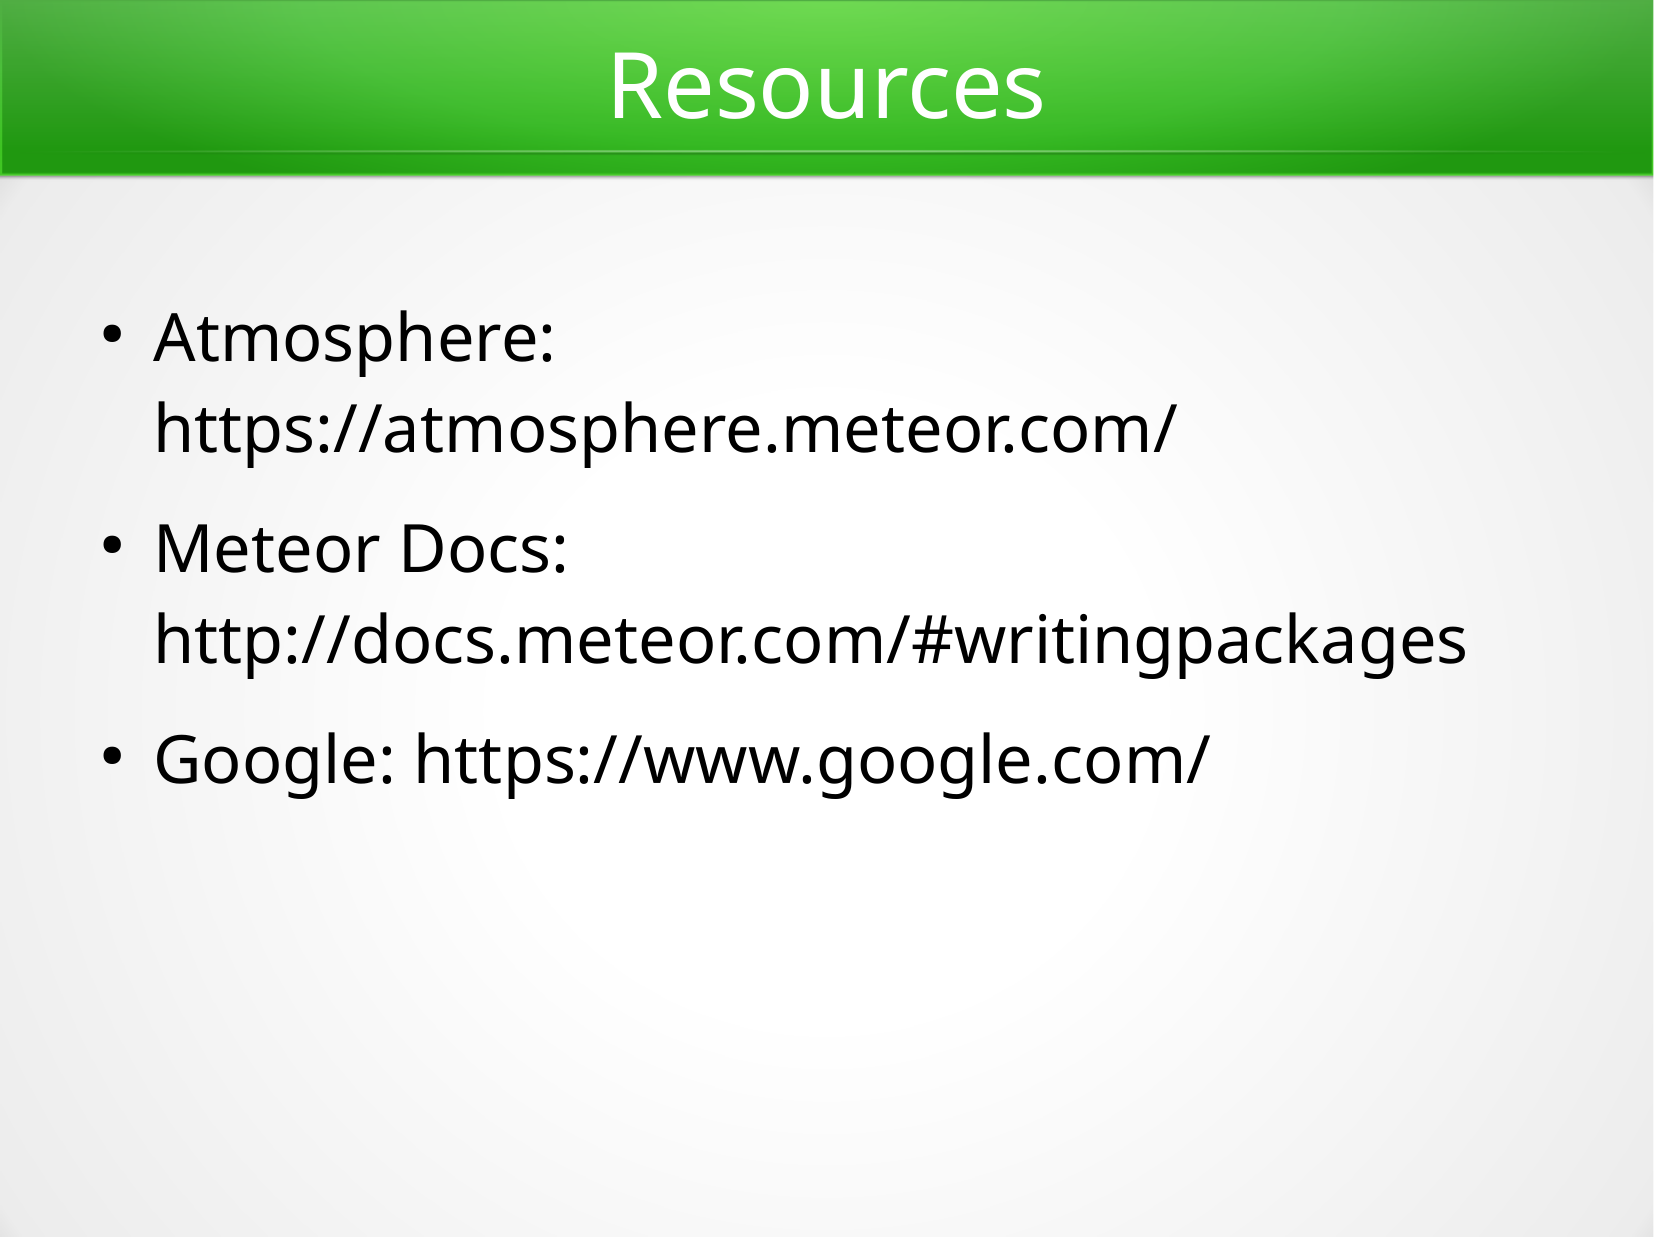

# Resources
Atmosphere: https://atmosphere.meteor.com/
Meteor Docs: http://docs.meteor.com/#writingpackages
Google: https://www.google.com/